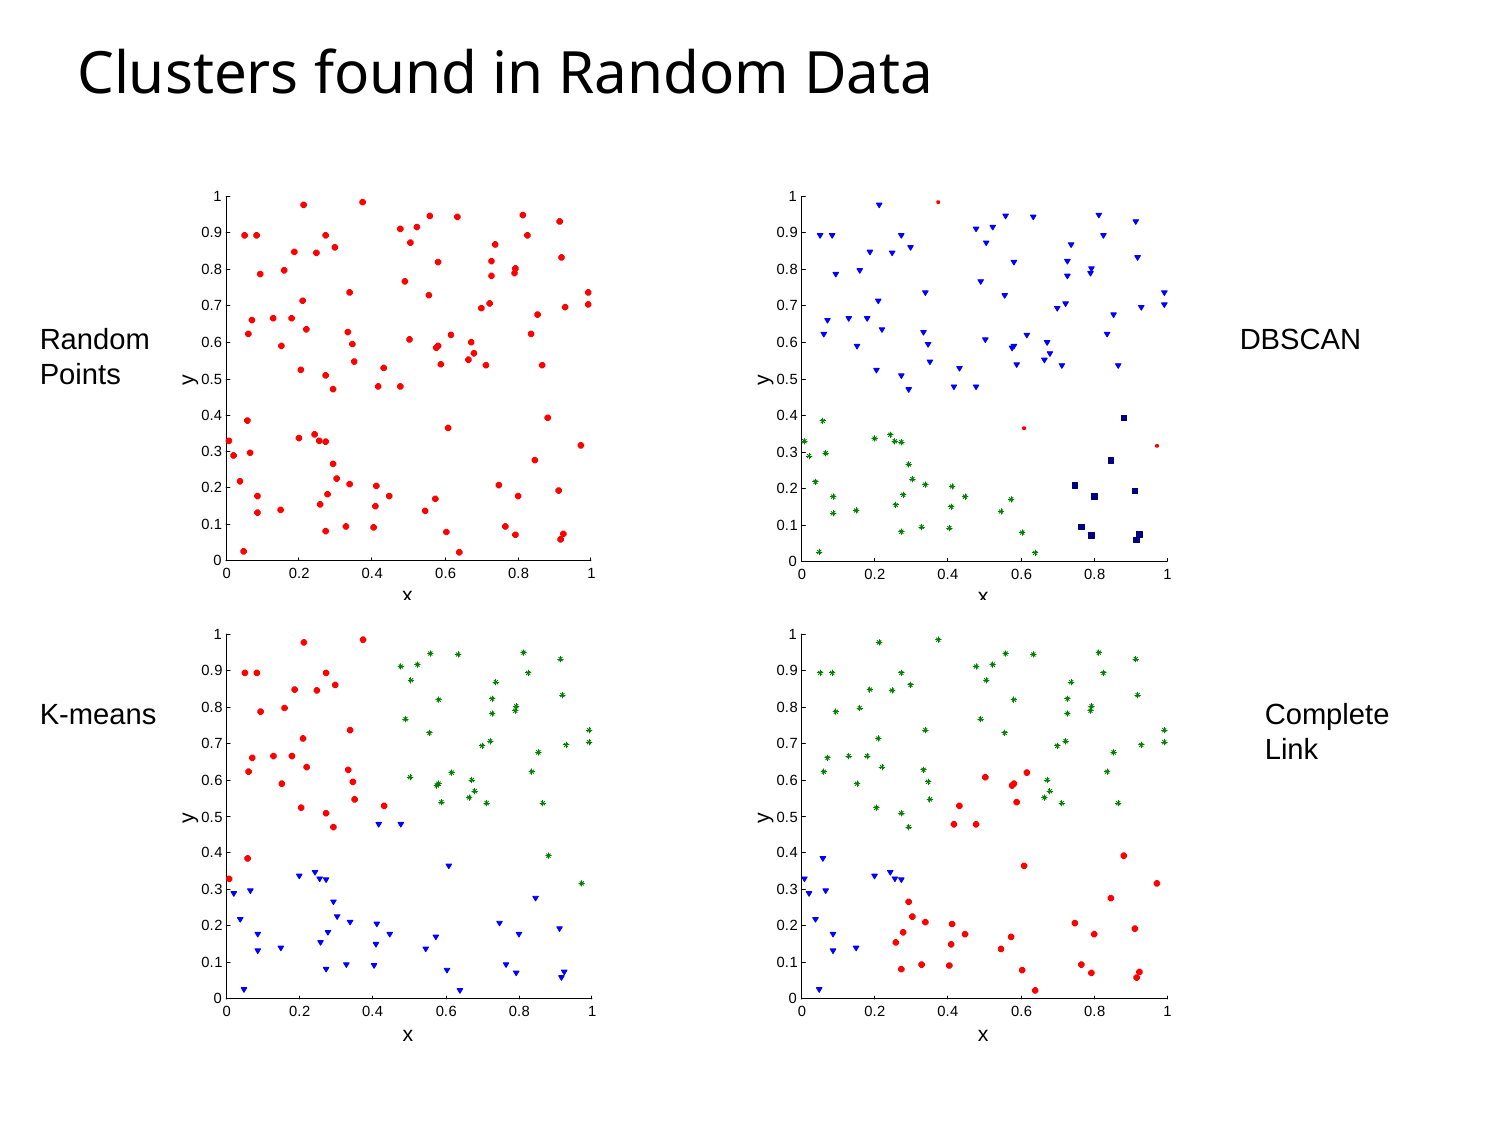

Clusters found in Random Data
DBSCAN
Random Points
K-means
Complete Link